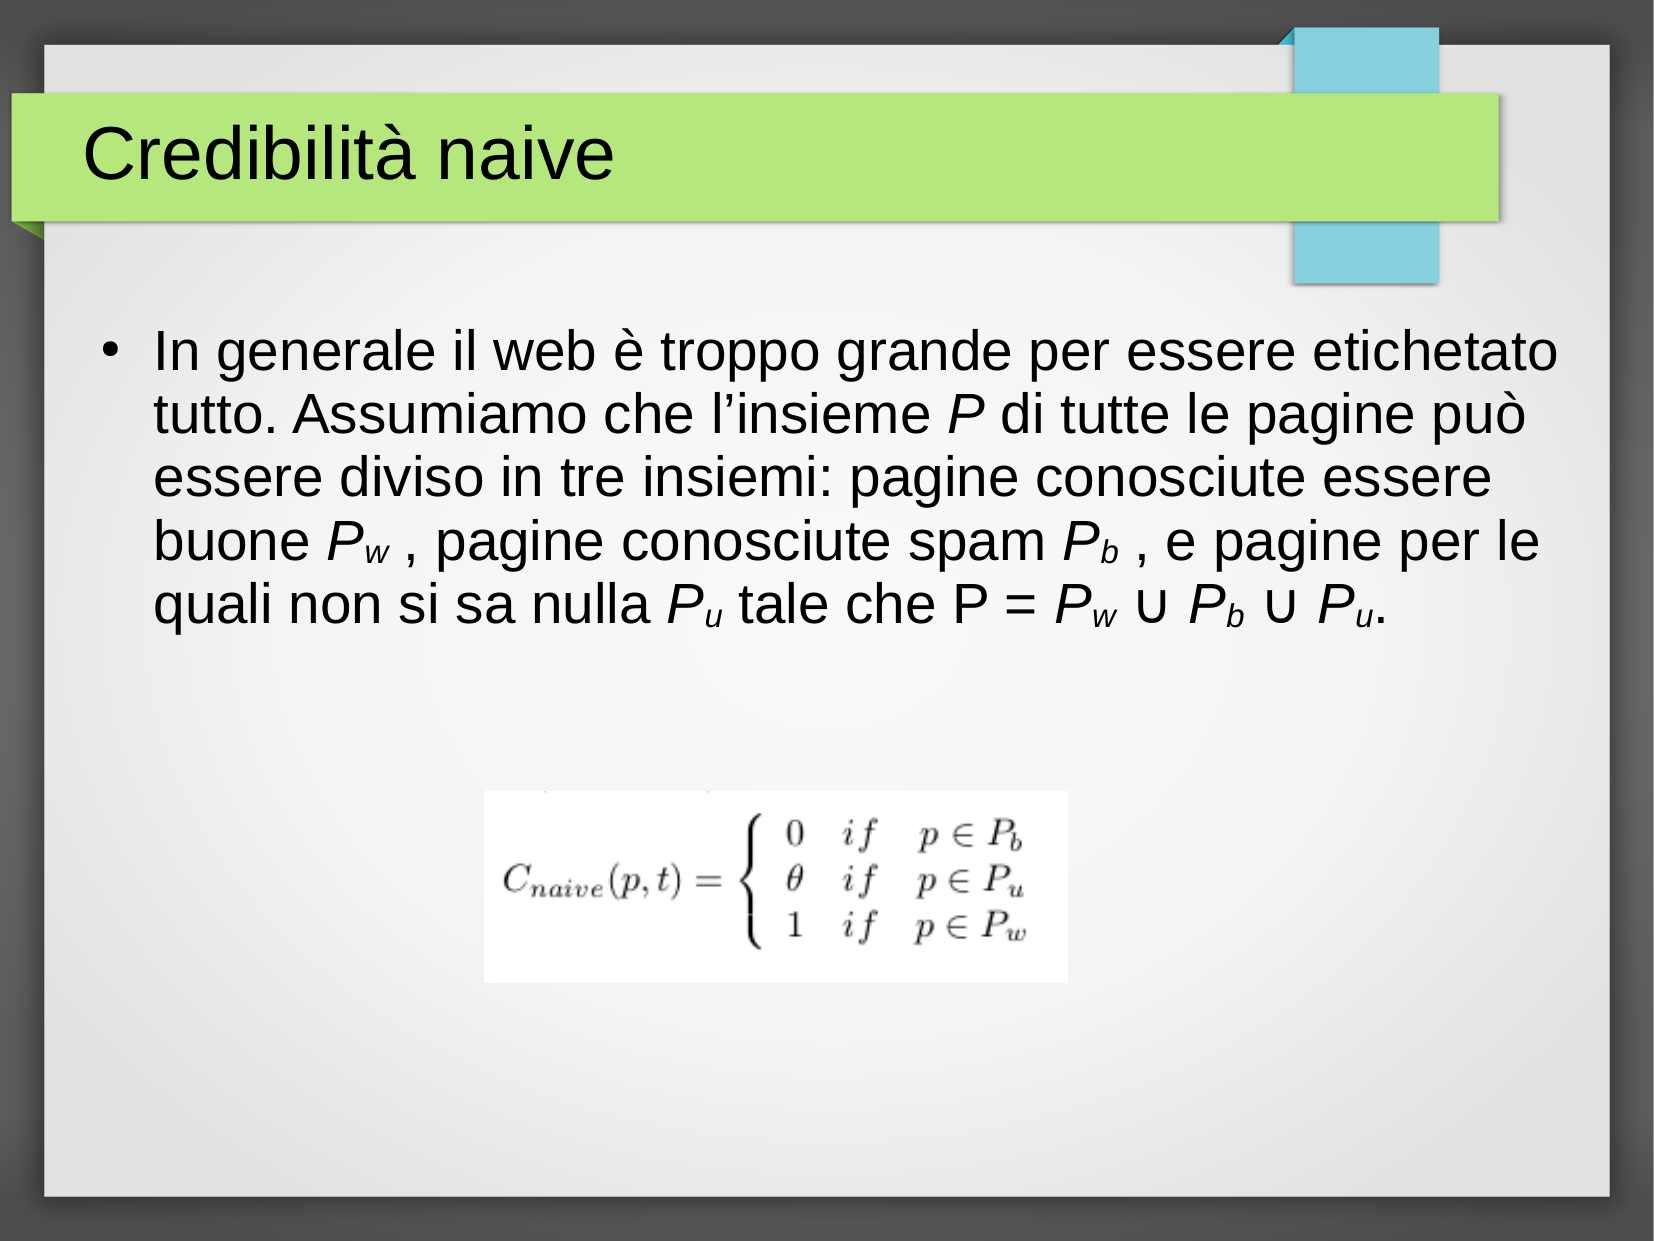

# Credibilità naive
In generale il web è troppo grande per essere etichetato tutto. Assumiamo che l’insieme P di tutte le pagine può essere diviso in tre insiemi: pagine conosciute essere buone Pw , pagine conosciute spam Pb , e pagine per le quali non si sa nulla Pu tale che P = Pw ∪ Pb ∪ Pu.